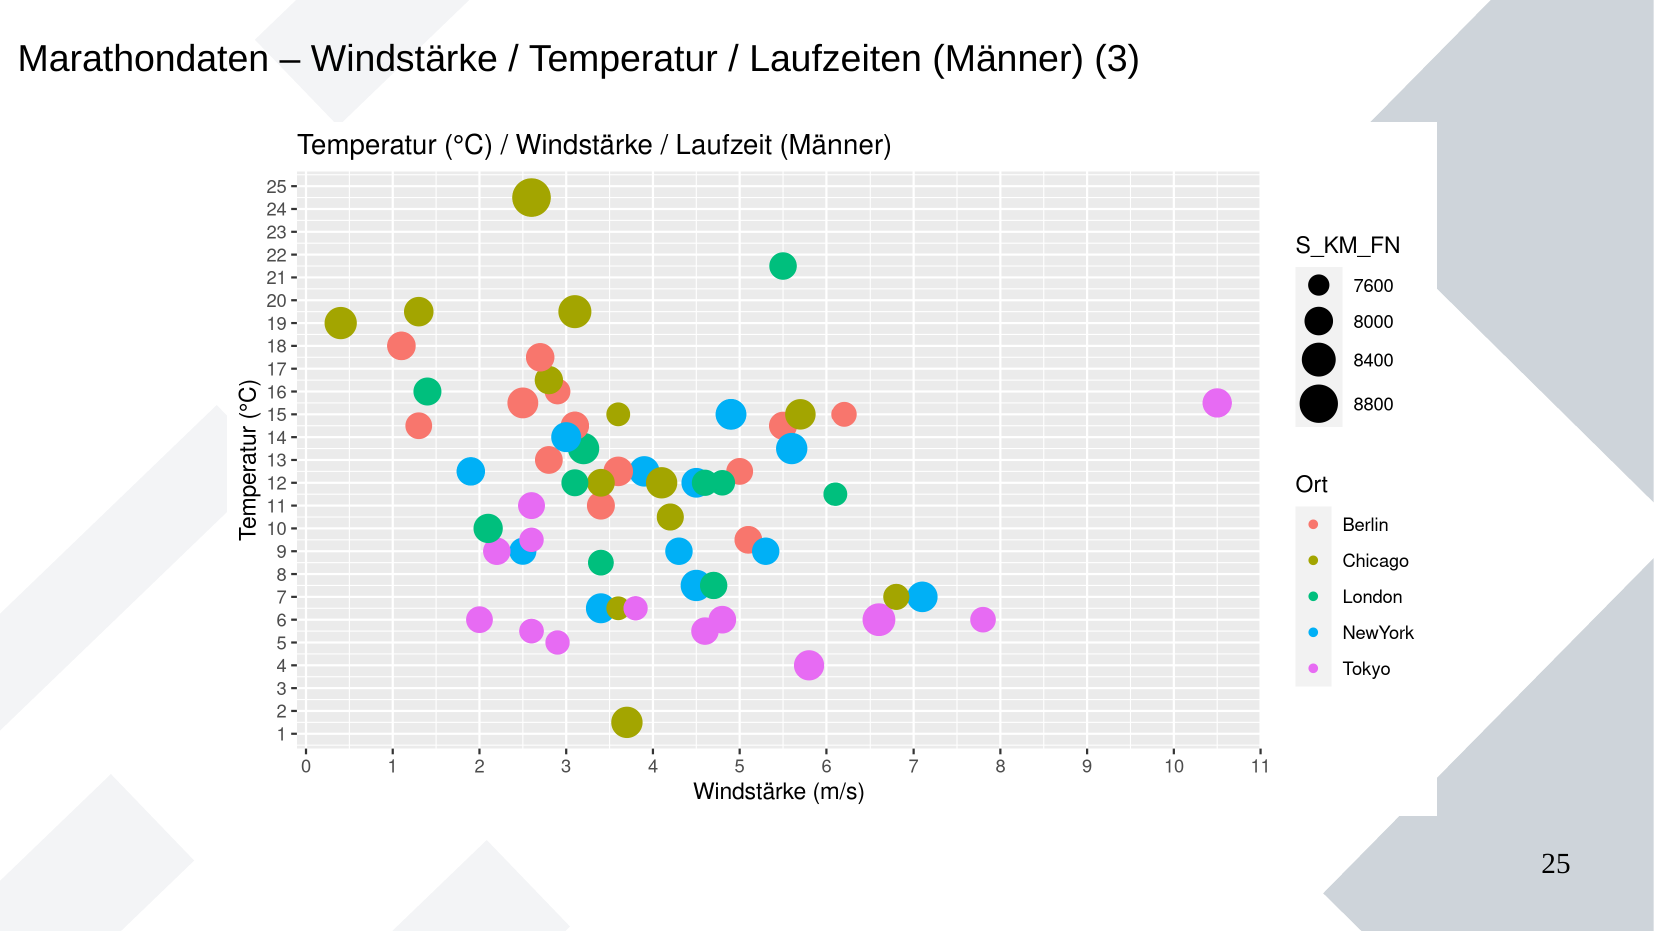

# Marathondaten – Windstärke / Temperatur / Laufzeiten (Männer) (3)
25